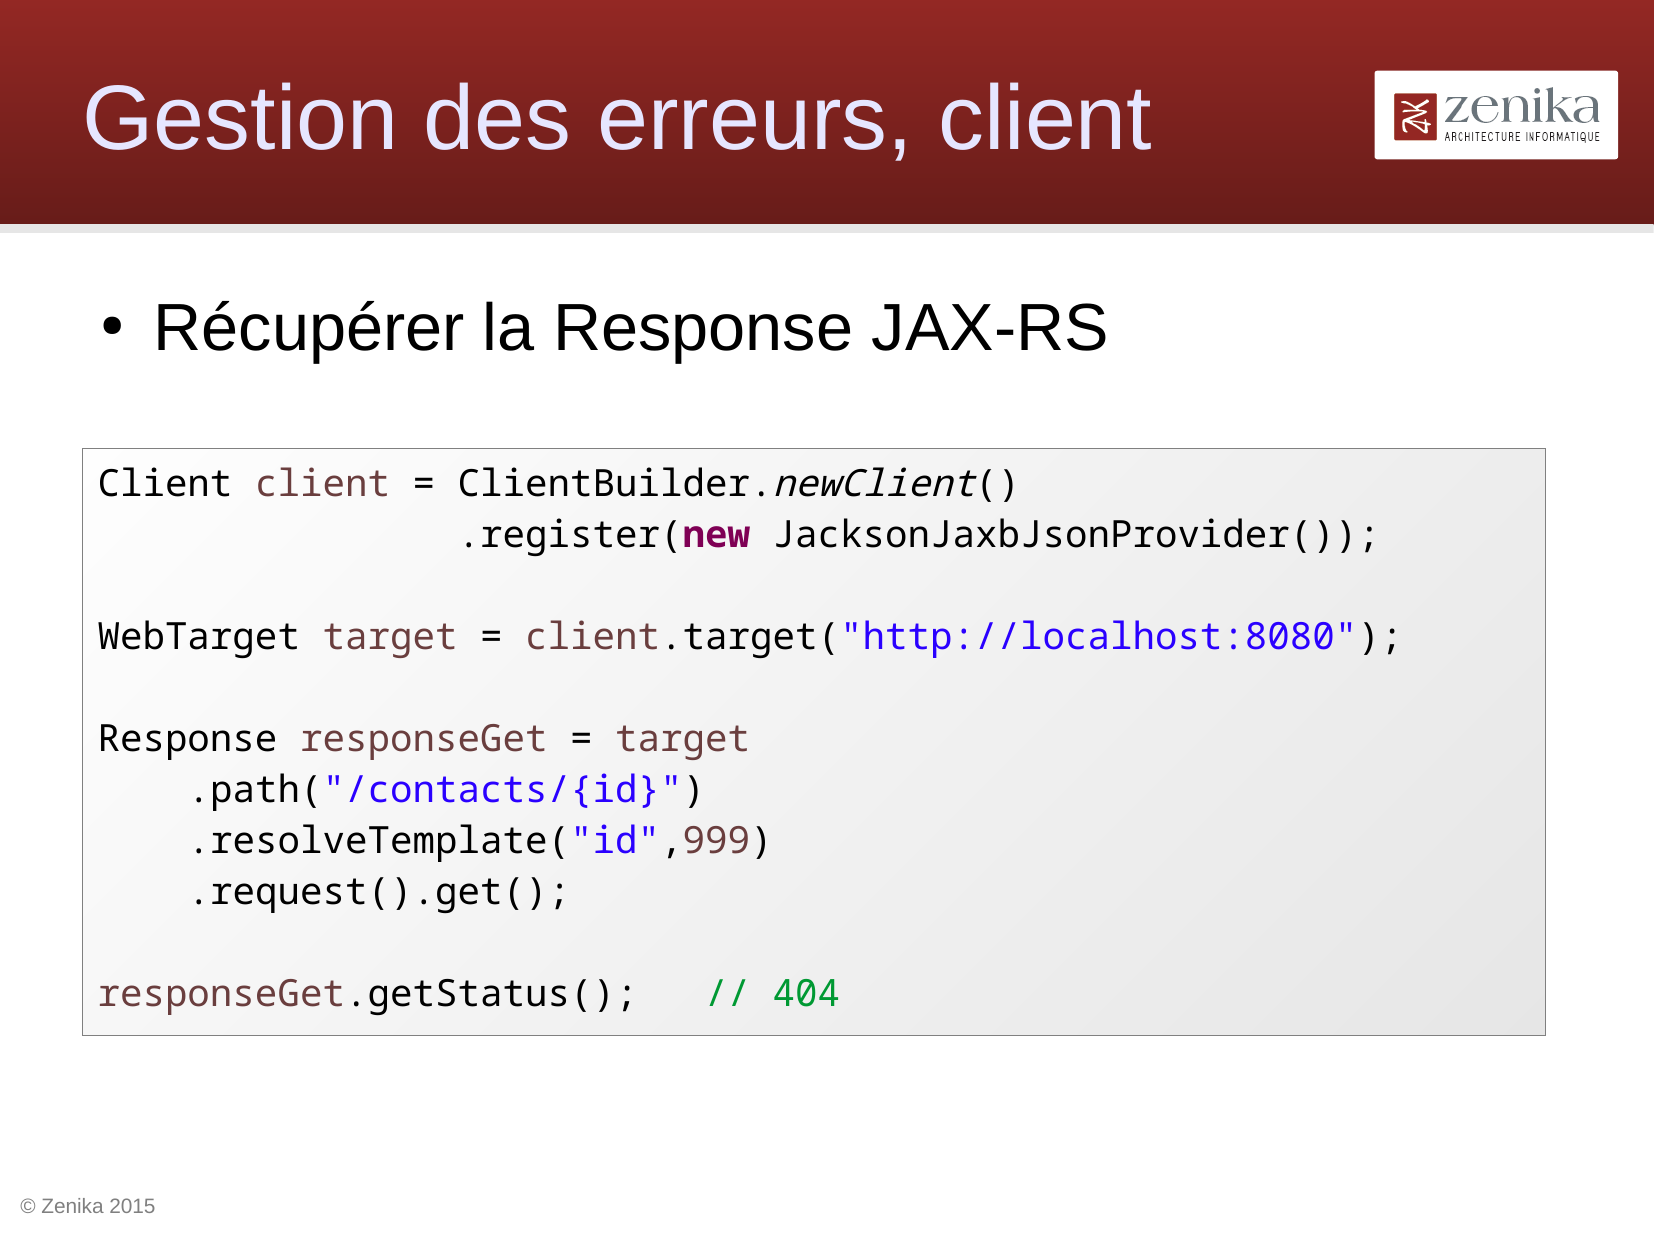

# Gestion des erreurs, client
Récupérer la Response JAX-RS
Client client = ClientBuilder.newClient()
 .register(new JacksonJaxbJsonProvider());
WebTarget target = client.target("http://localhost:8080");
Response responseGet = target
 .path("/contacts/{id}")
 .resolveTemplate("id",999)
 .request().get();
responseGet.getStatus(); // 404